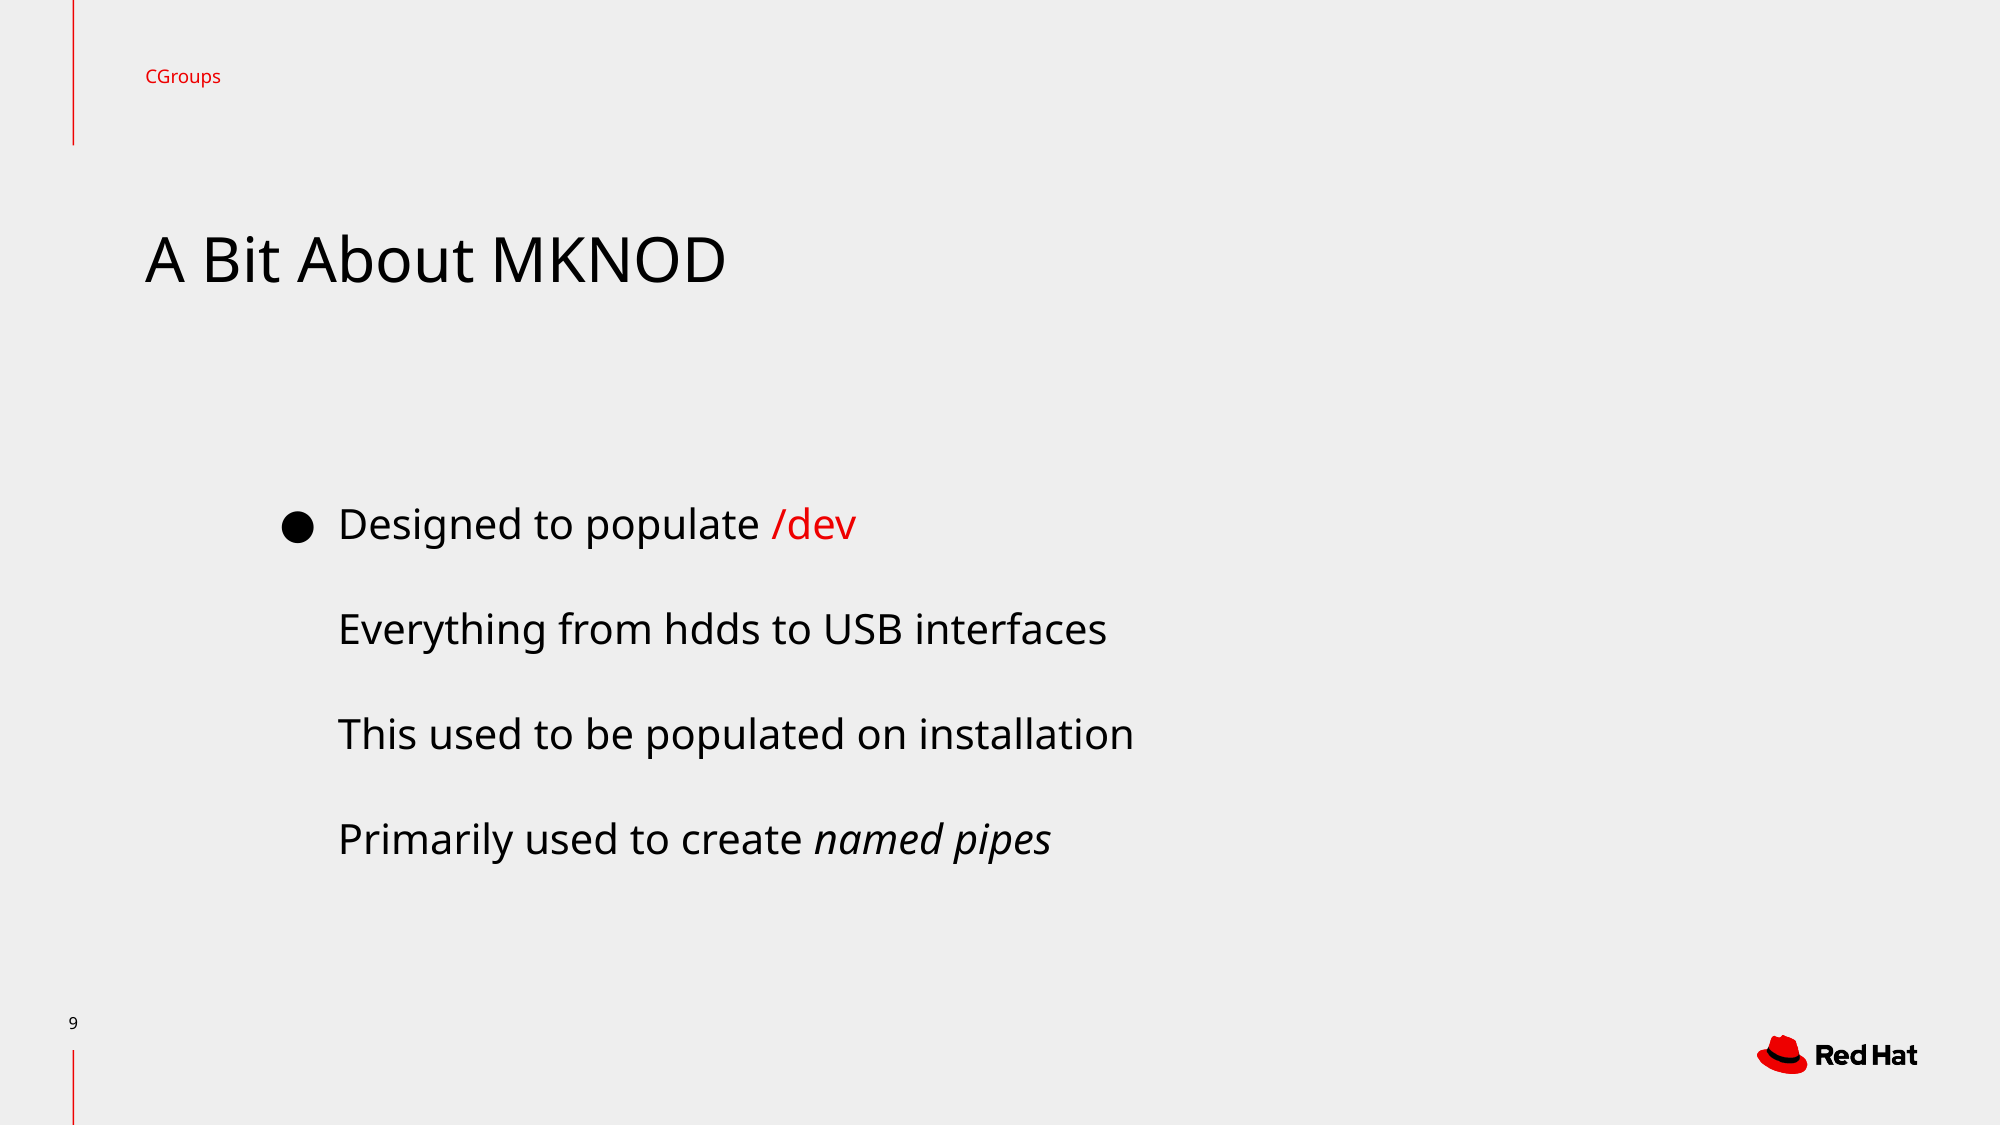

# CGroups
A Bit About MKNOD
Designed to populate /dev
Everything from hdds to USB interfaces
This used to be populated on installation
Primarily used to create named pipes